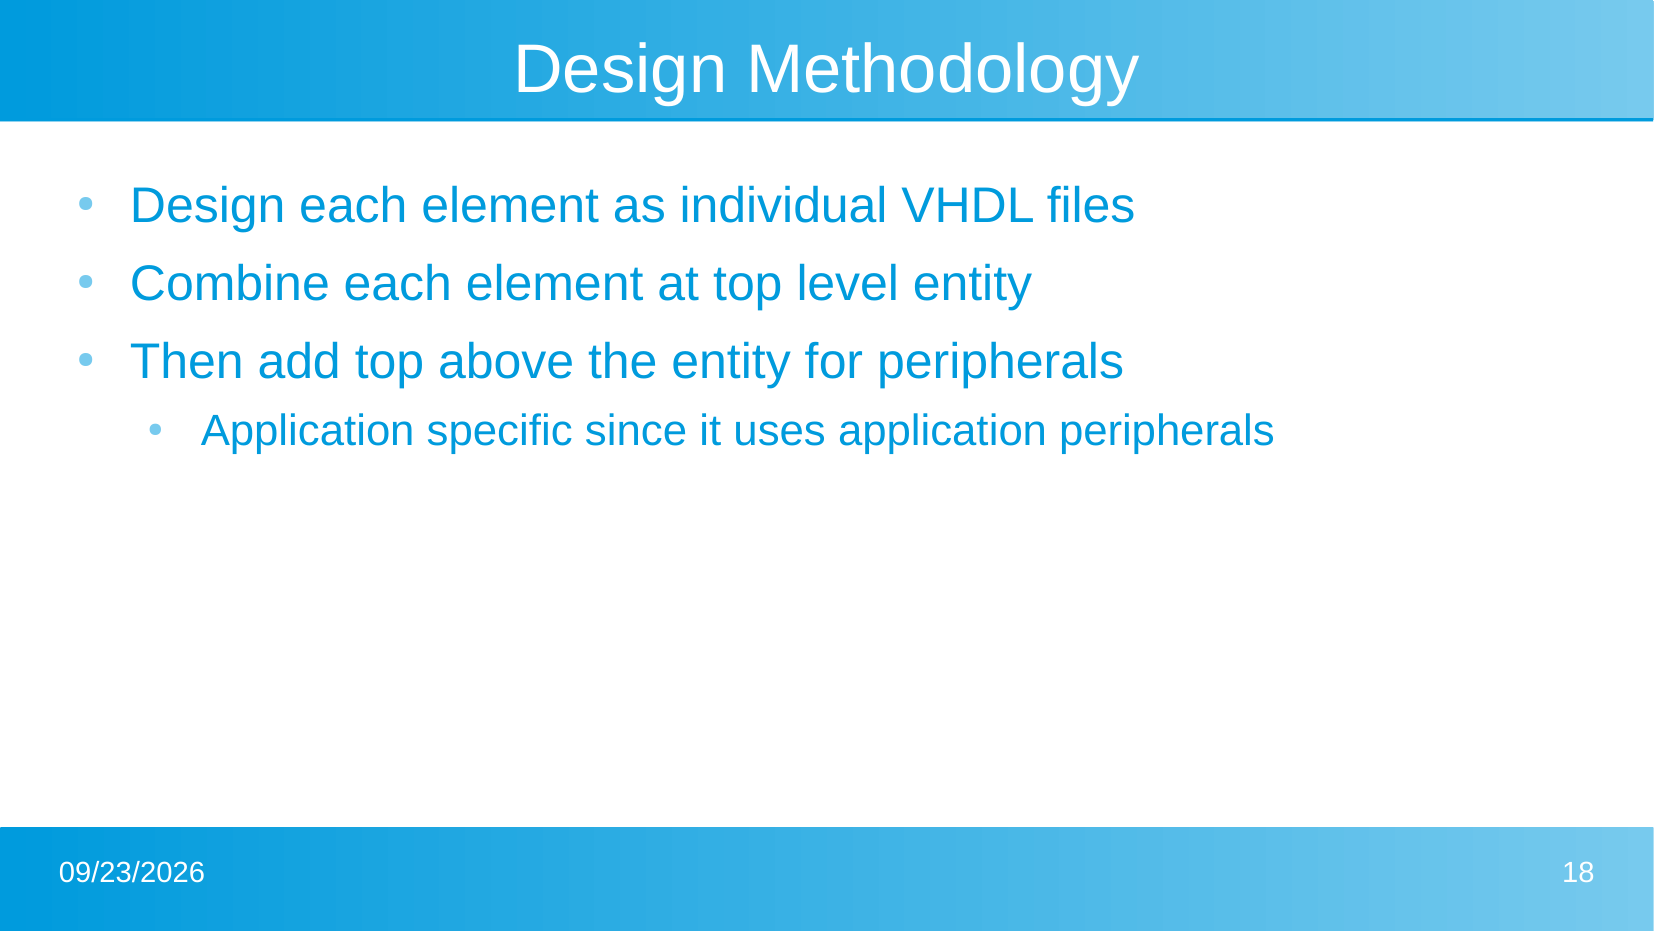

# Design Methodology
Design each element as individual VHDL files
Combine each element at top level entity
Then add top above the entity for peripherals
Application specific since it uses application peripherals
18